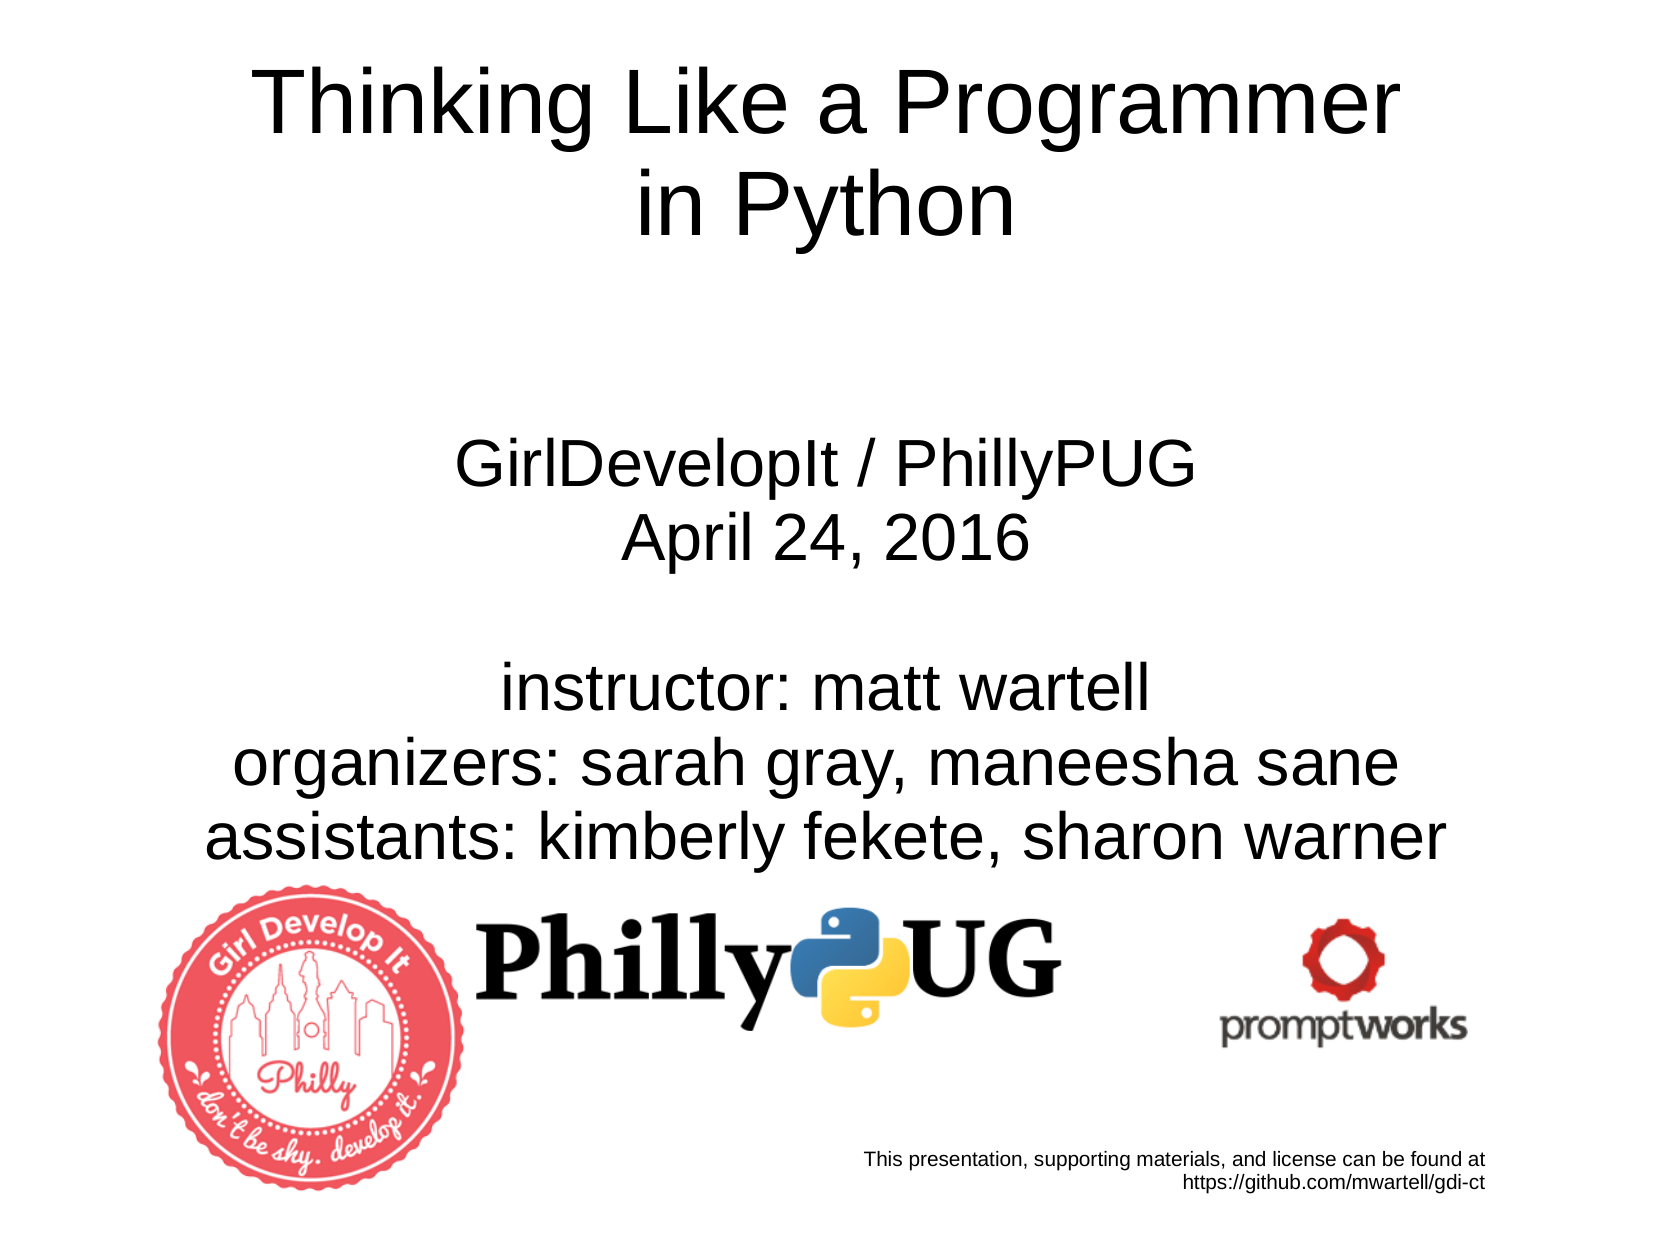

# Thinking Like a Programmer in Python
GirlDevelopIt / PhillyPUG
April 24, 2016
instructor: matt wartell
organizers: sarah gray, maneesha sane
assistants: kimberly fekete, sharon warner
This presentation, supporting materials, and license can be found at https://github.com/mwartell/gdi-ct